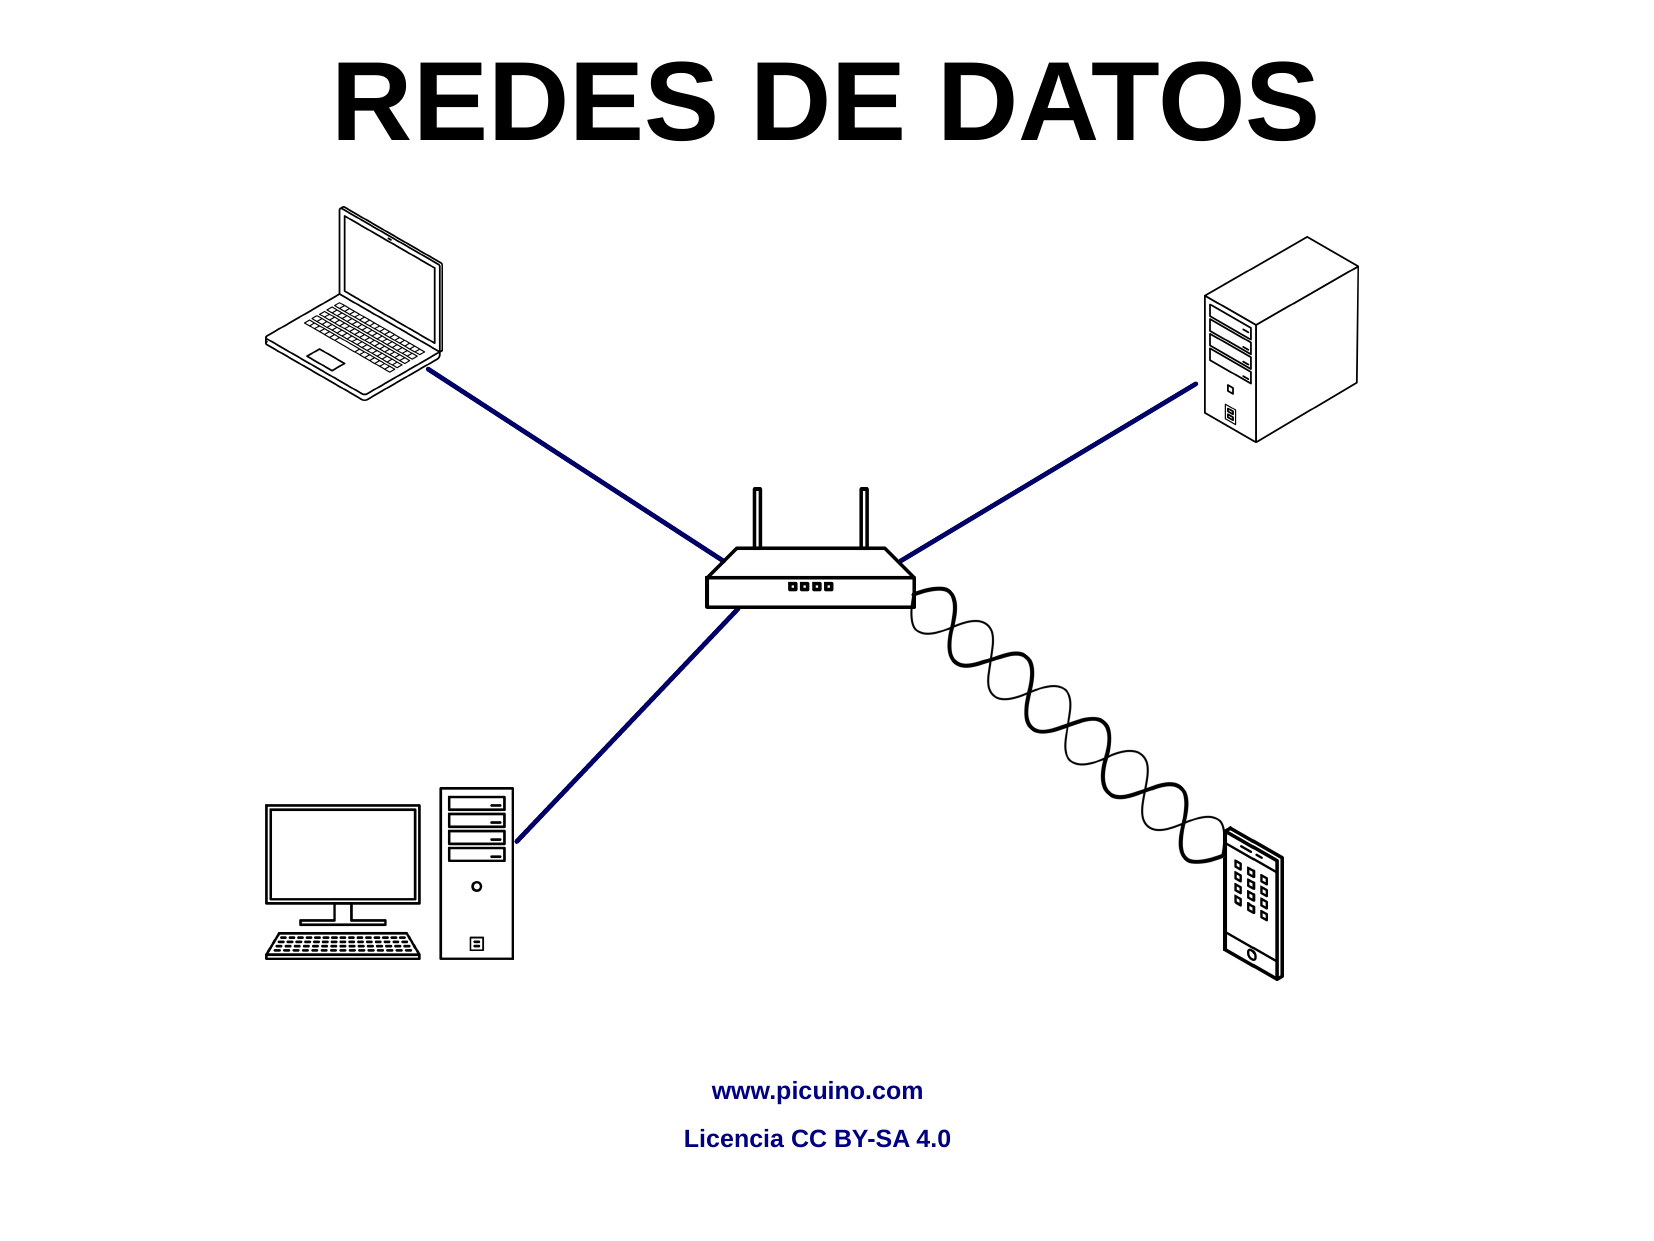

# REDES DE DATOS
www.picuino.com
Licencia CC BY-SA 4.0